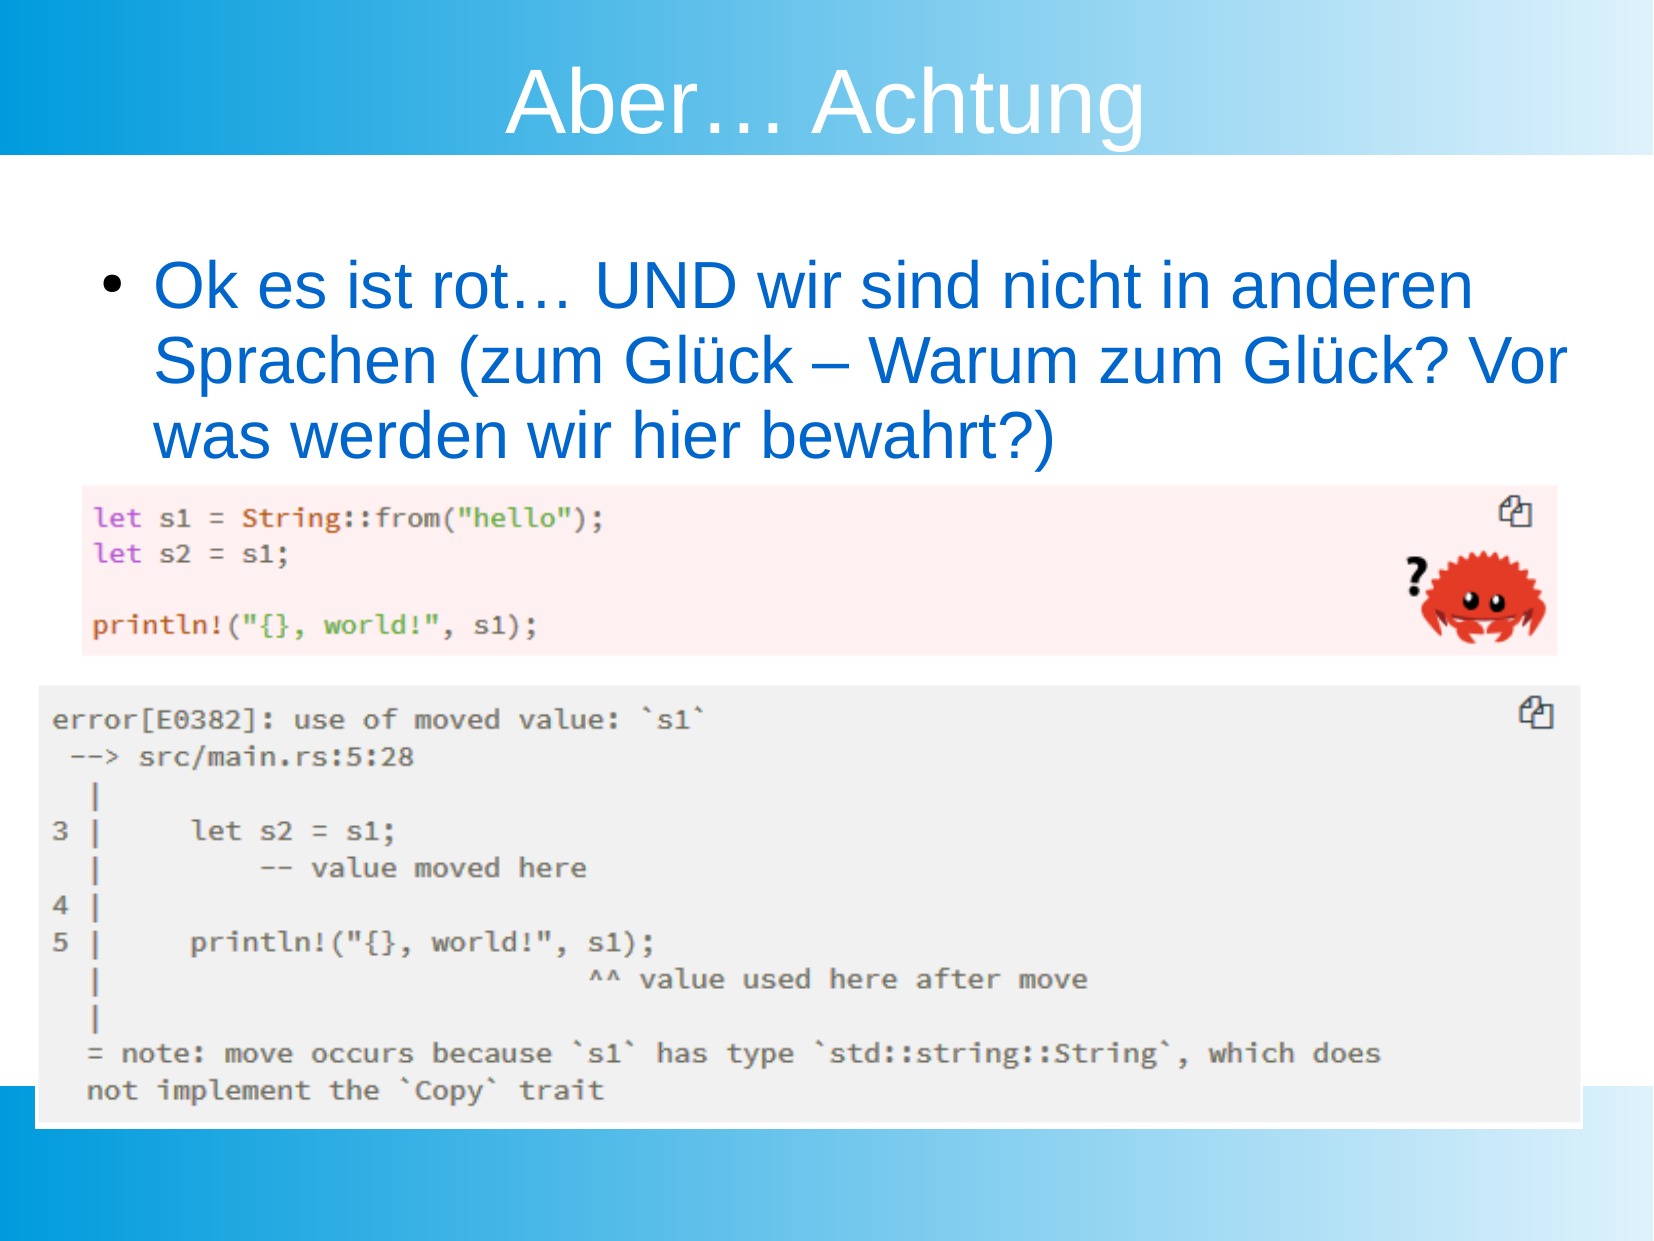

# Aber… Achtung
Ok es ist rot… UND wir sind nicht in anderen Sprachen (zum Glück – Warum zum Glück? Vor was werden wir hier bewahrt?)